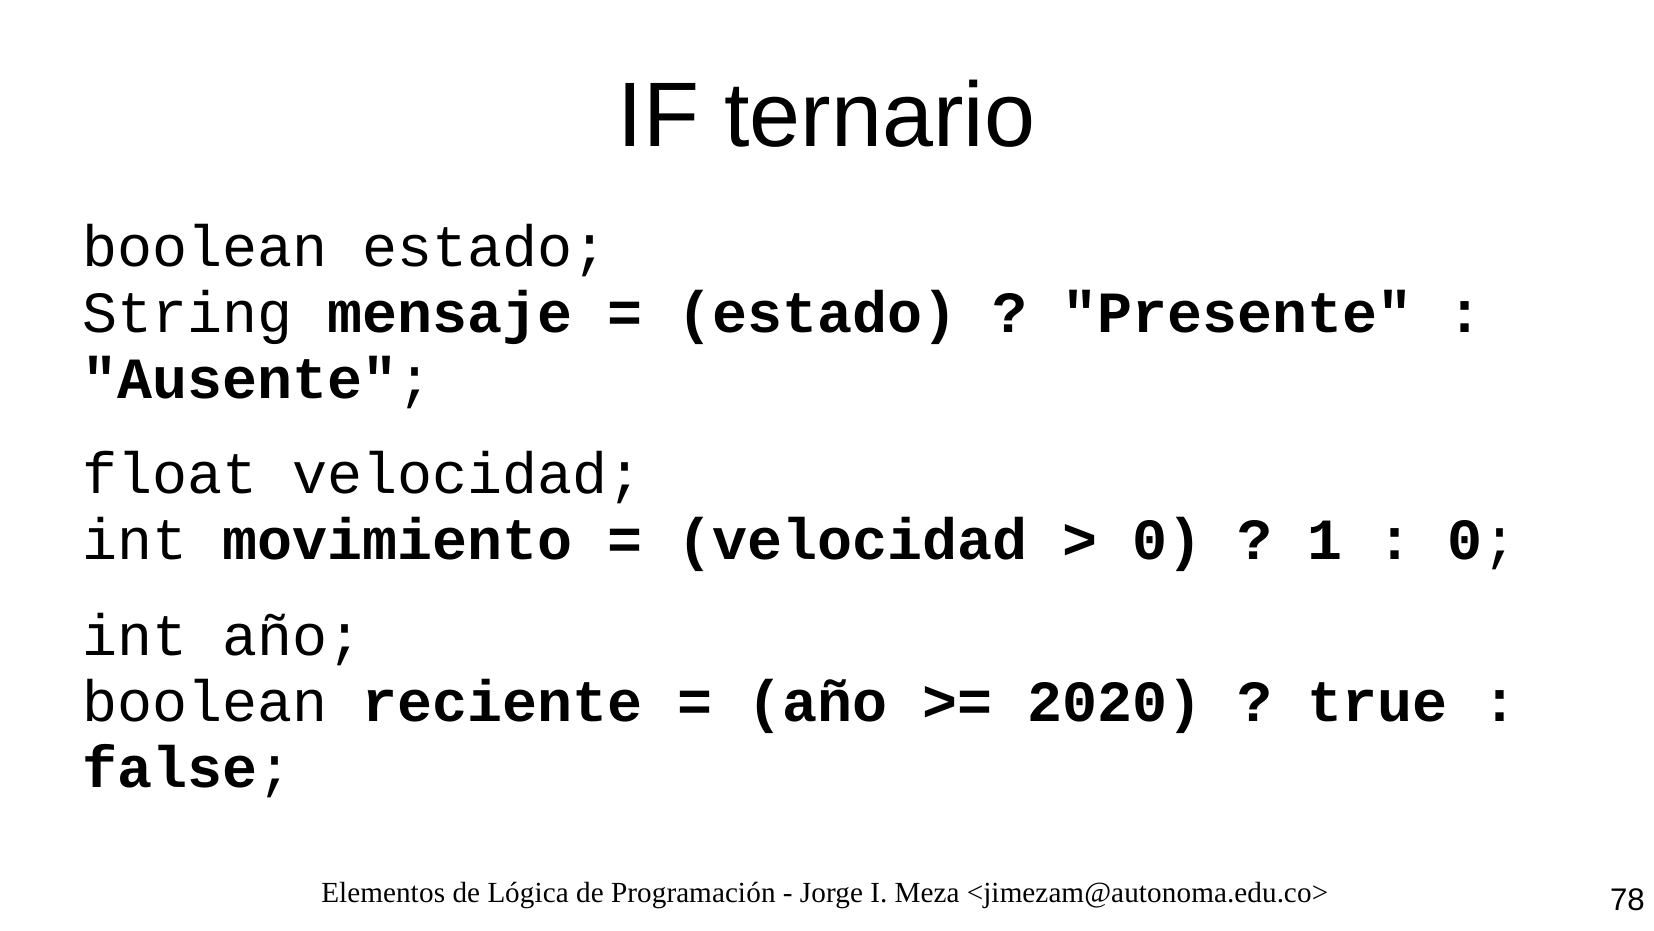

# IF ternario
boolean estado;
String mensaje = (estado) ? "Presente" : "Ausente";
float velocidad;
int movimiento = (velocidad > 0) ? 1 : 0;
int año;
boolean reciente = (año >= 2020) ? true : false;
Elementos de Lógica de Programación - Jorge I. Meza <jimezam@autonoma.edu.co>